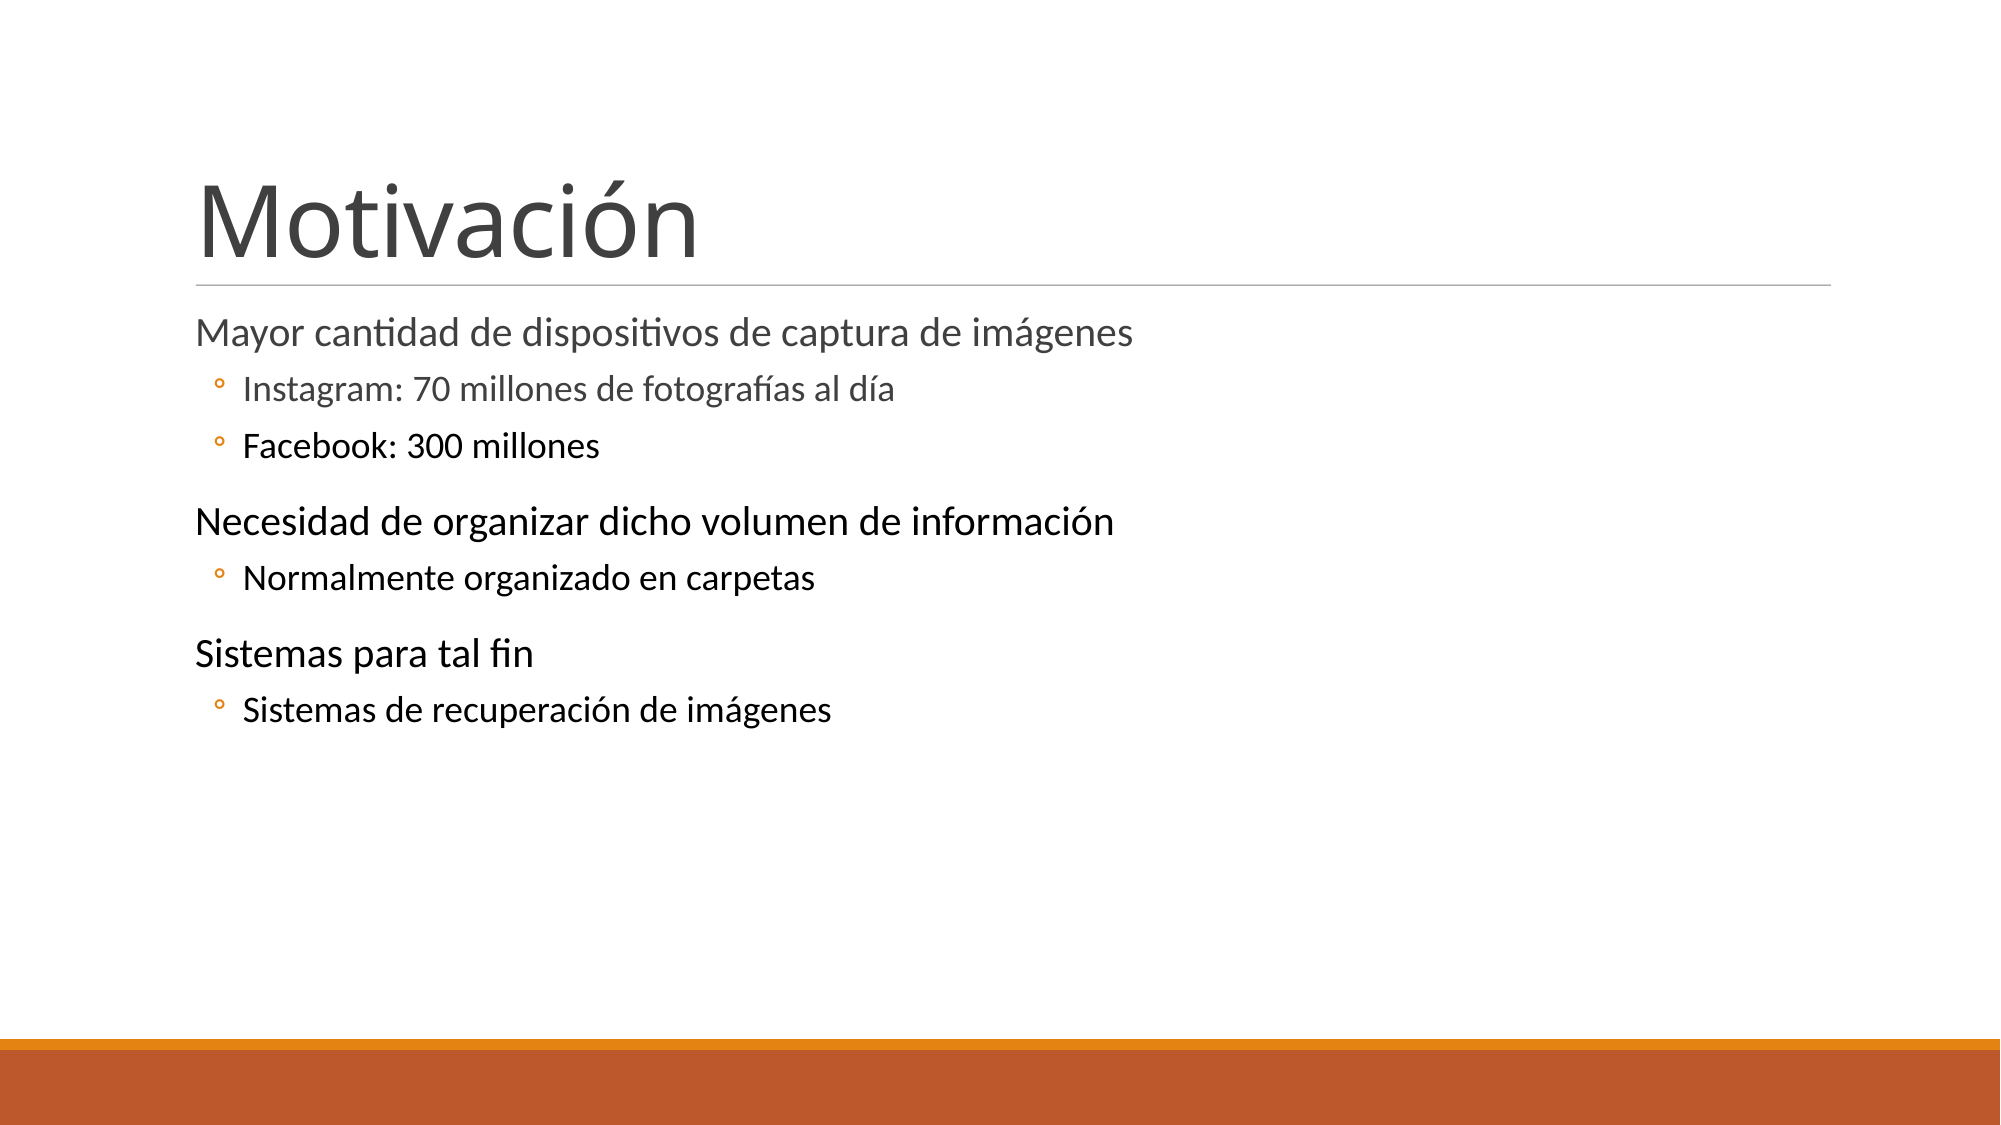

# Motivación
Mayor cantidad de dispositivos de captura de imágenes
Instagram: 70 millones de fotografías al día
Facebook: 300 millones
Necesidad de organizar dicho volumen de información
Normalmente organizado en carpetas
Sistemas para tal fin
Sistemas de recuperación de imágenes